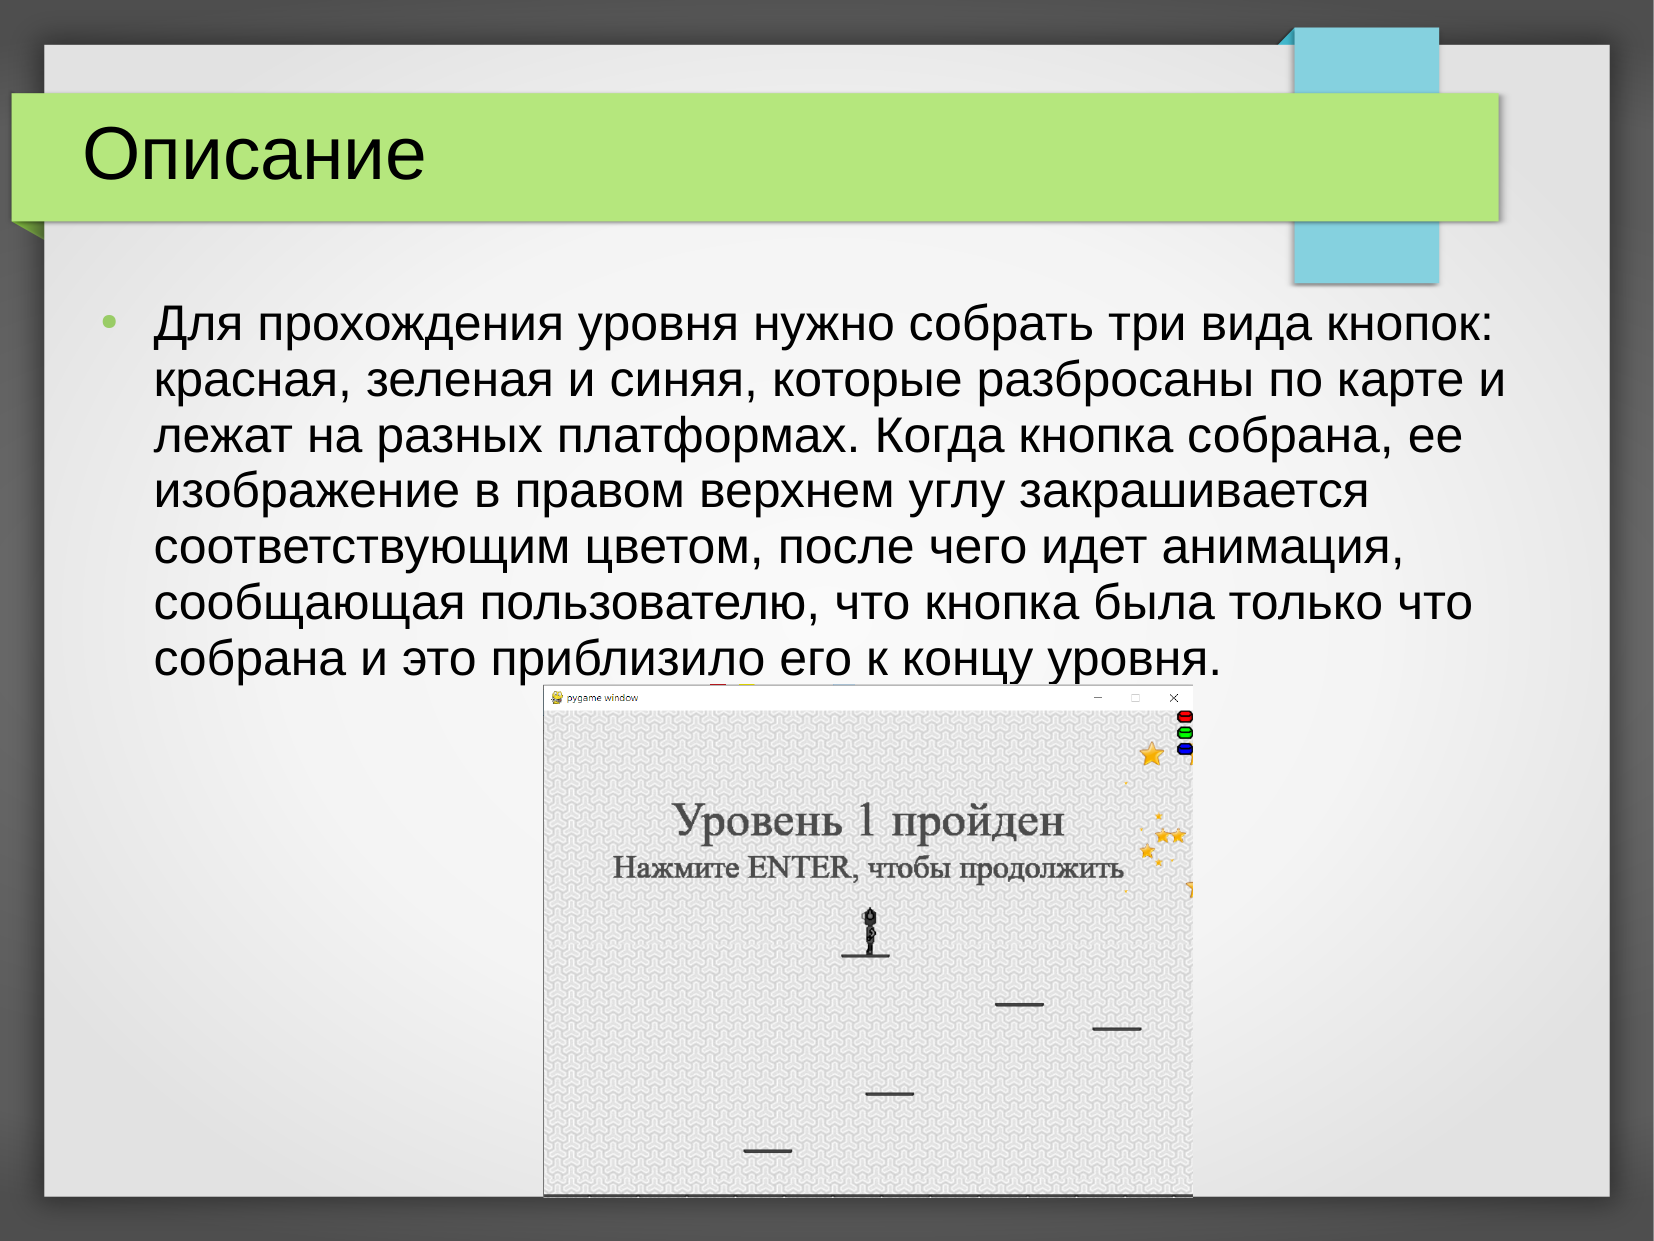

# Описание
Для прохождения уровня нужно собрать три вида кнопок: красная, зеленая и синяя, которые разбросаны по карте и лежат на разных платформах. Когда кнопка собрана, ее изображение в правом верхнем углу закрашивается соответствующим цветом, после чего идет анимация, сообщающая пользователю, что кнопка была только что собрана и это приблизило его к концу уровня.